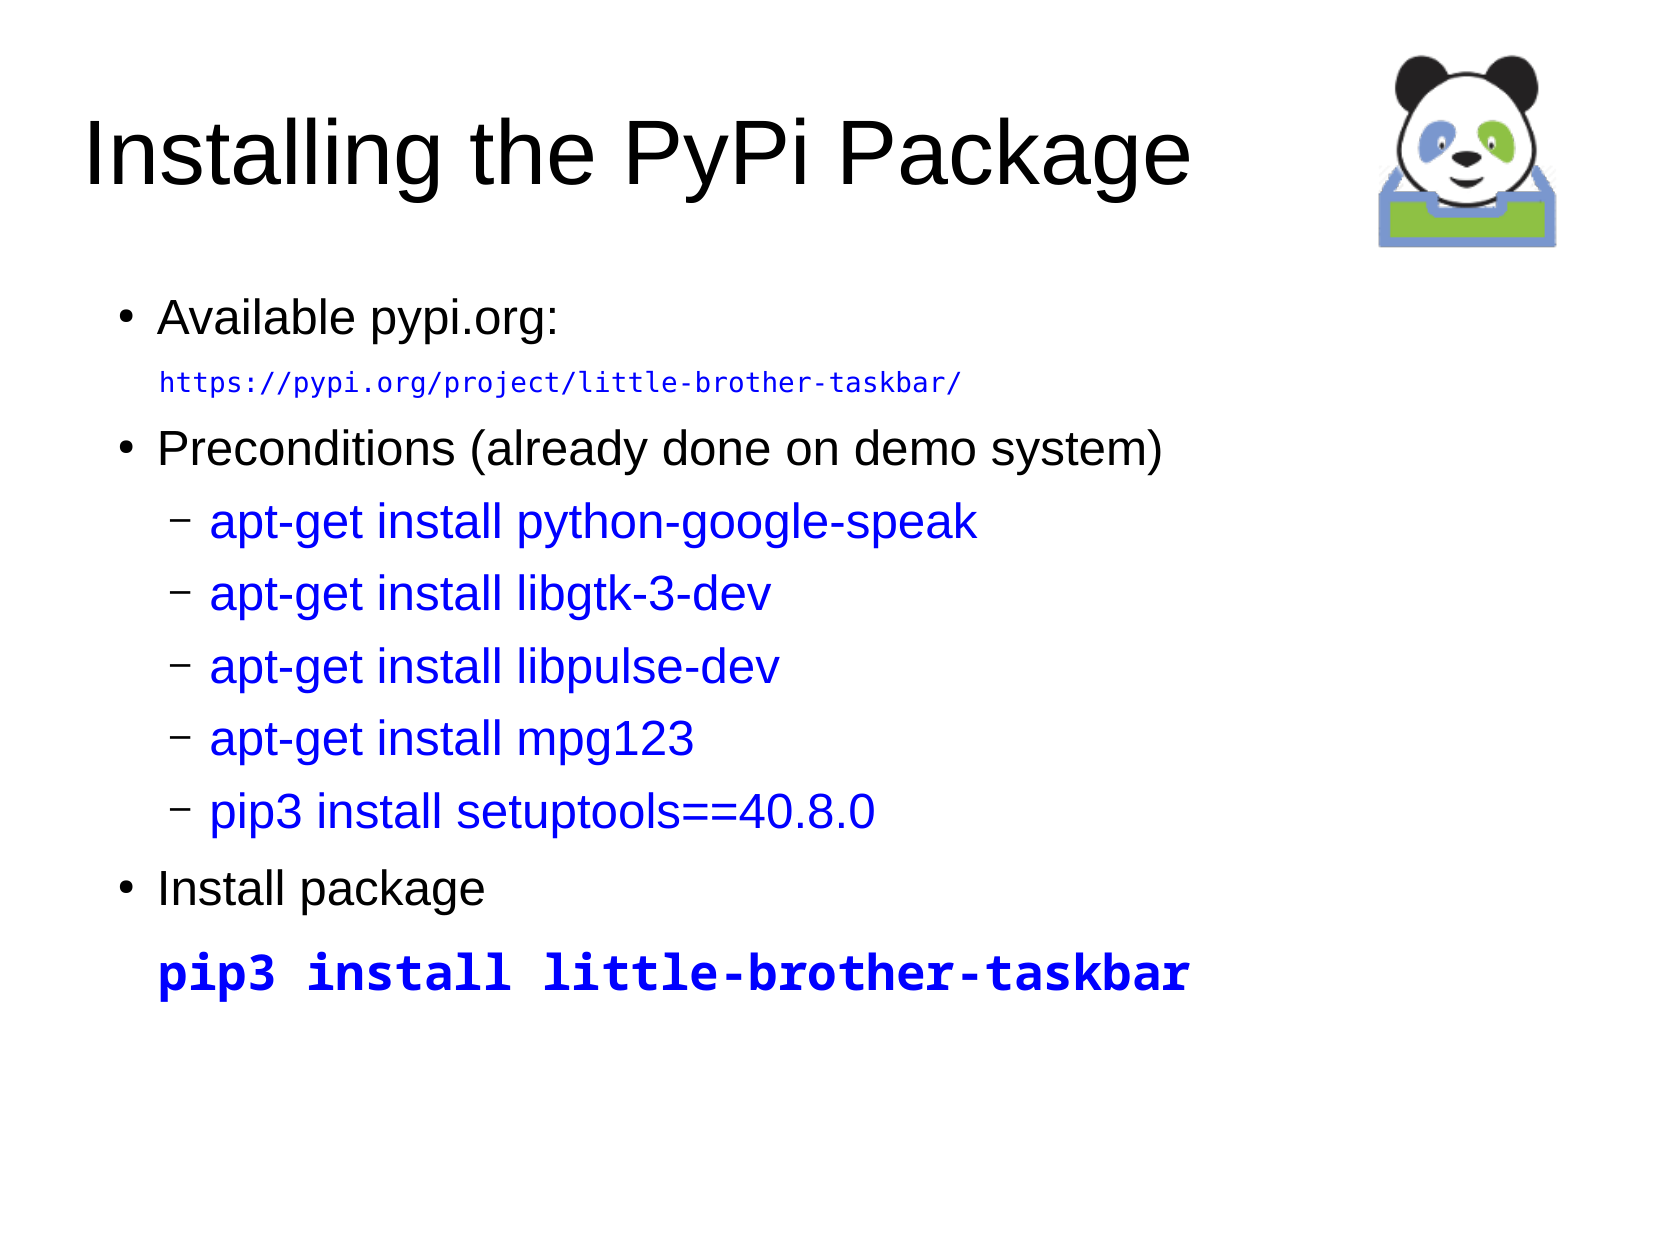

# Installing the PyPi Package
Available pypi.org:
https://pypi.org/project/little-brother-taskbar/
Preconditions (already done on demo system)
apt-get install python-google-speak
apt-get install libgtk-3-dev
apt-get install libpulse-dev
apt-get install mpg123
pip3 install setuptools==40.8.0
Install package
pip3 install little-brother-taskbar